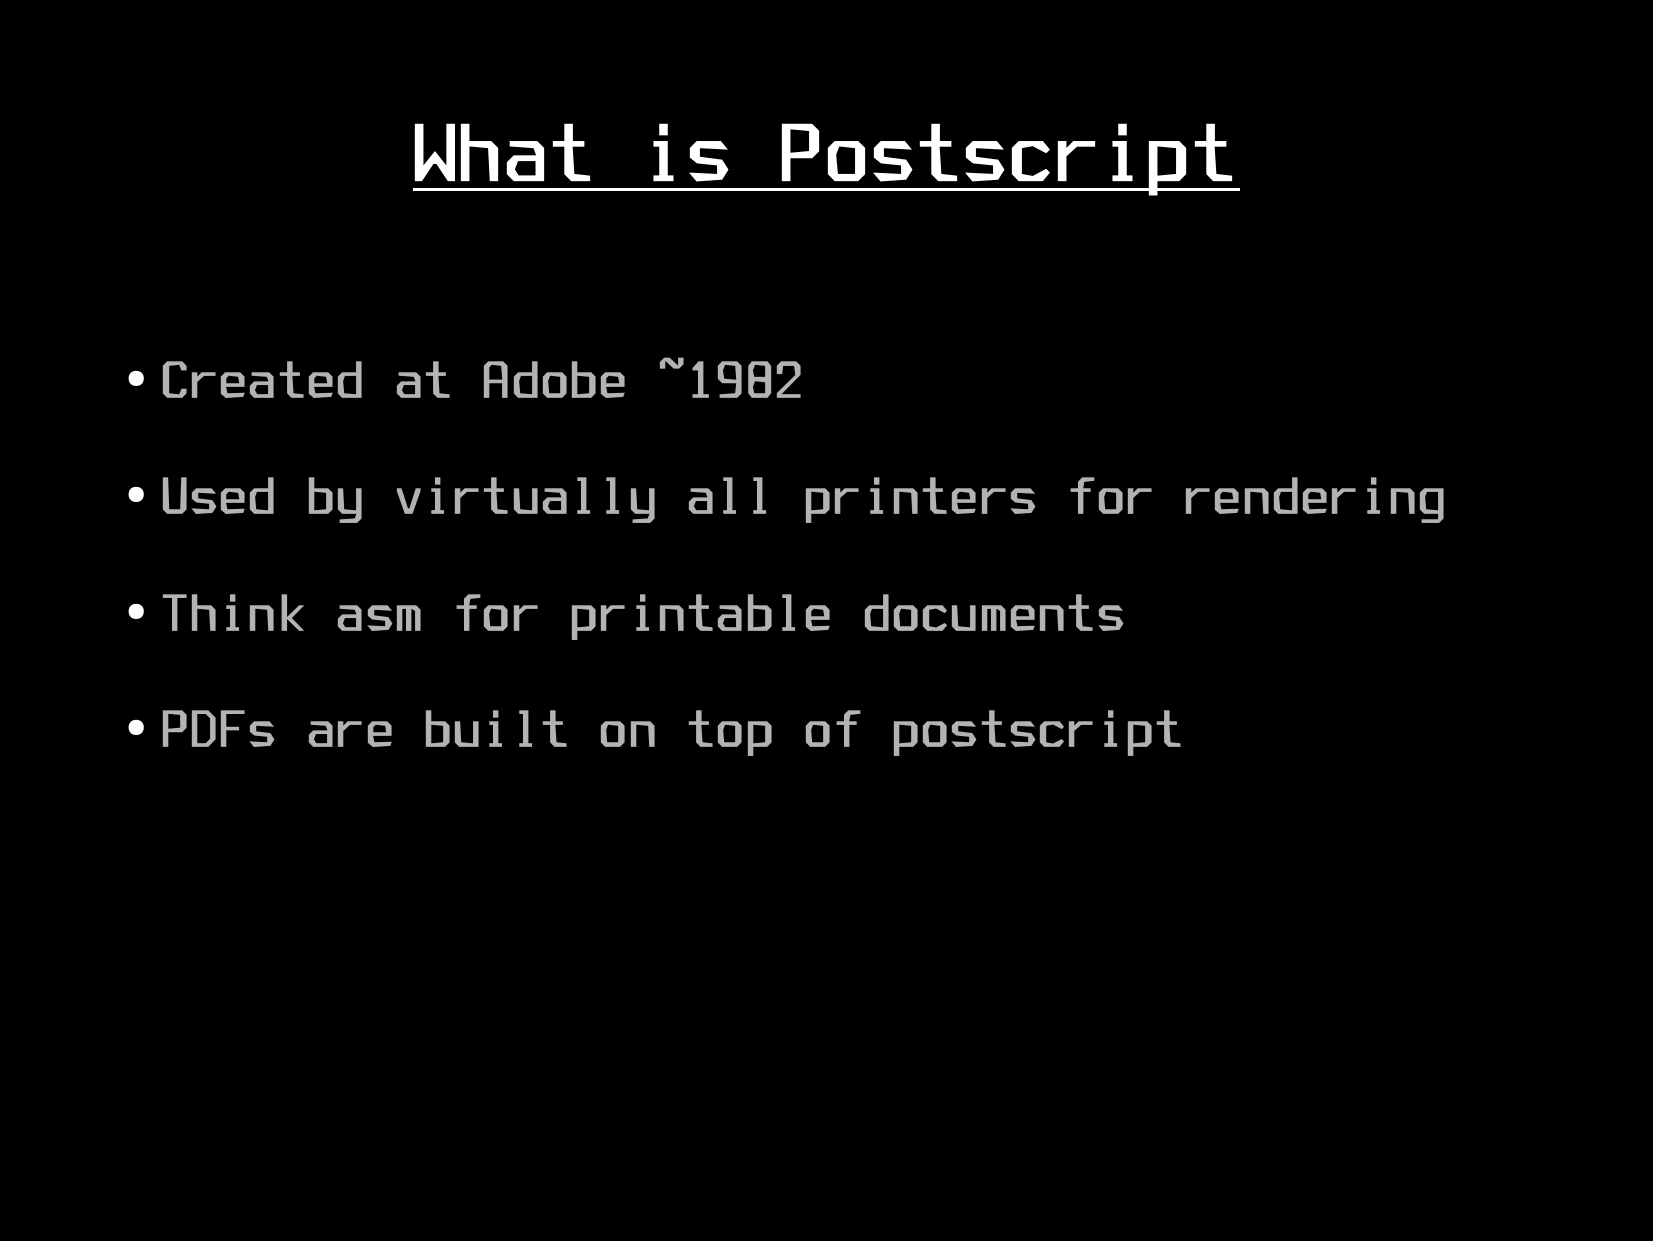

# What is Postscript
| Created at Adobe ~1982 Used by virtually all printers for rendering Think asm for printable documents PDFs are built on top of postscript |
| --- |